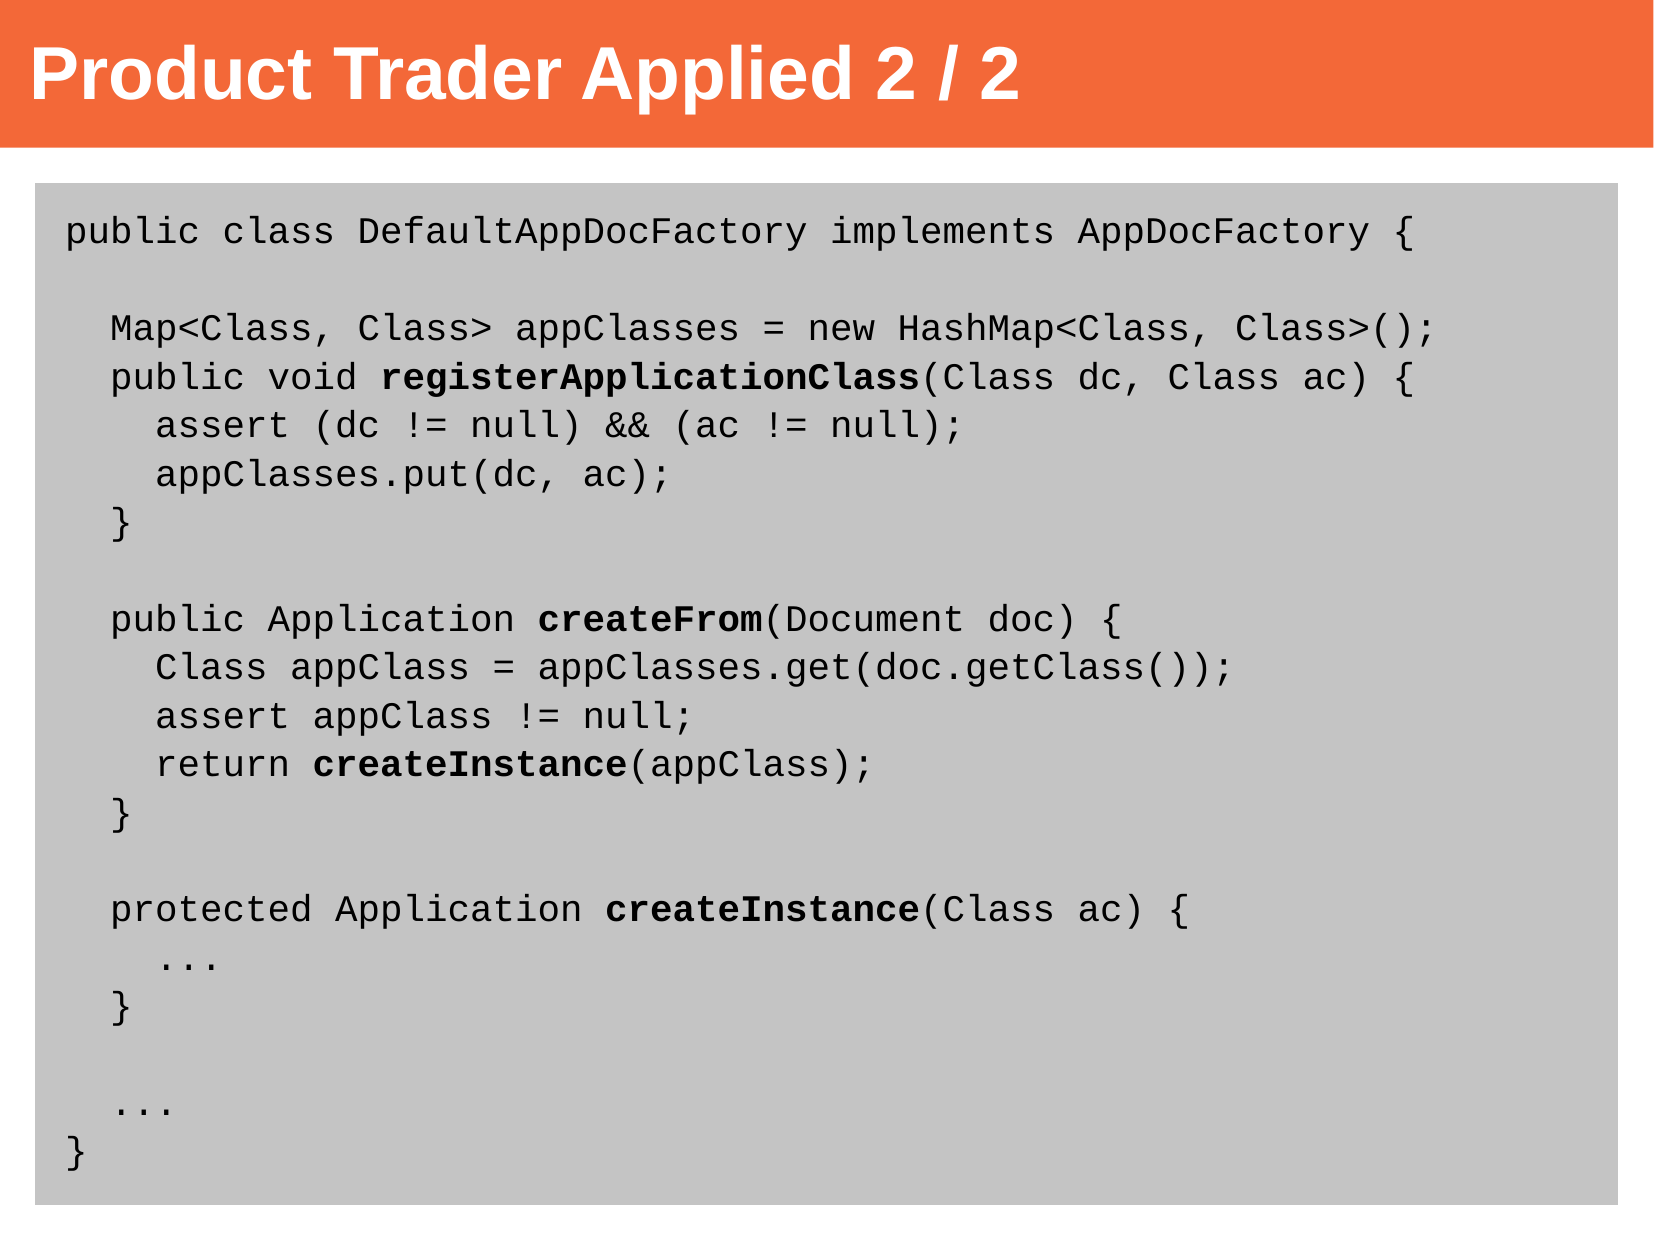

# Product Trader Applied 2 / 2
public class DefaultAppDocFactory implements AppDocFactory {
 Map<Class, Class> appClasses = new HashMap<Class, Class>();
 public void registerApplicationClass(Class dc, Class ac) {
 assert (dc != null) && (ac != null);
 appClasses.put(dc, ac);
 }
 public Application createFrom(Document doc) {
 Class appClass = appClasses.get(doc.getClass());
 assert appClass != null;
 return createInstance(appClass);
 }
 protected Application createInstance(Class ac) {
 ...
 }
 ...
}
Advanced Design and Programming
18
© 2018 Dirk Riehle - All Rights Reserved